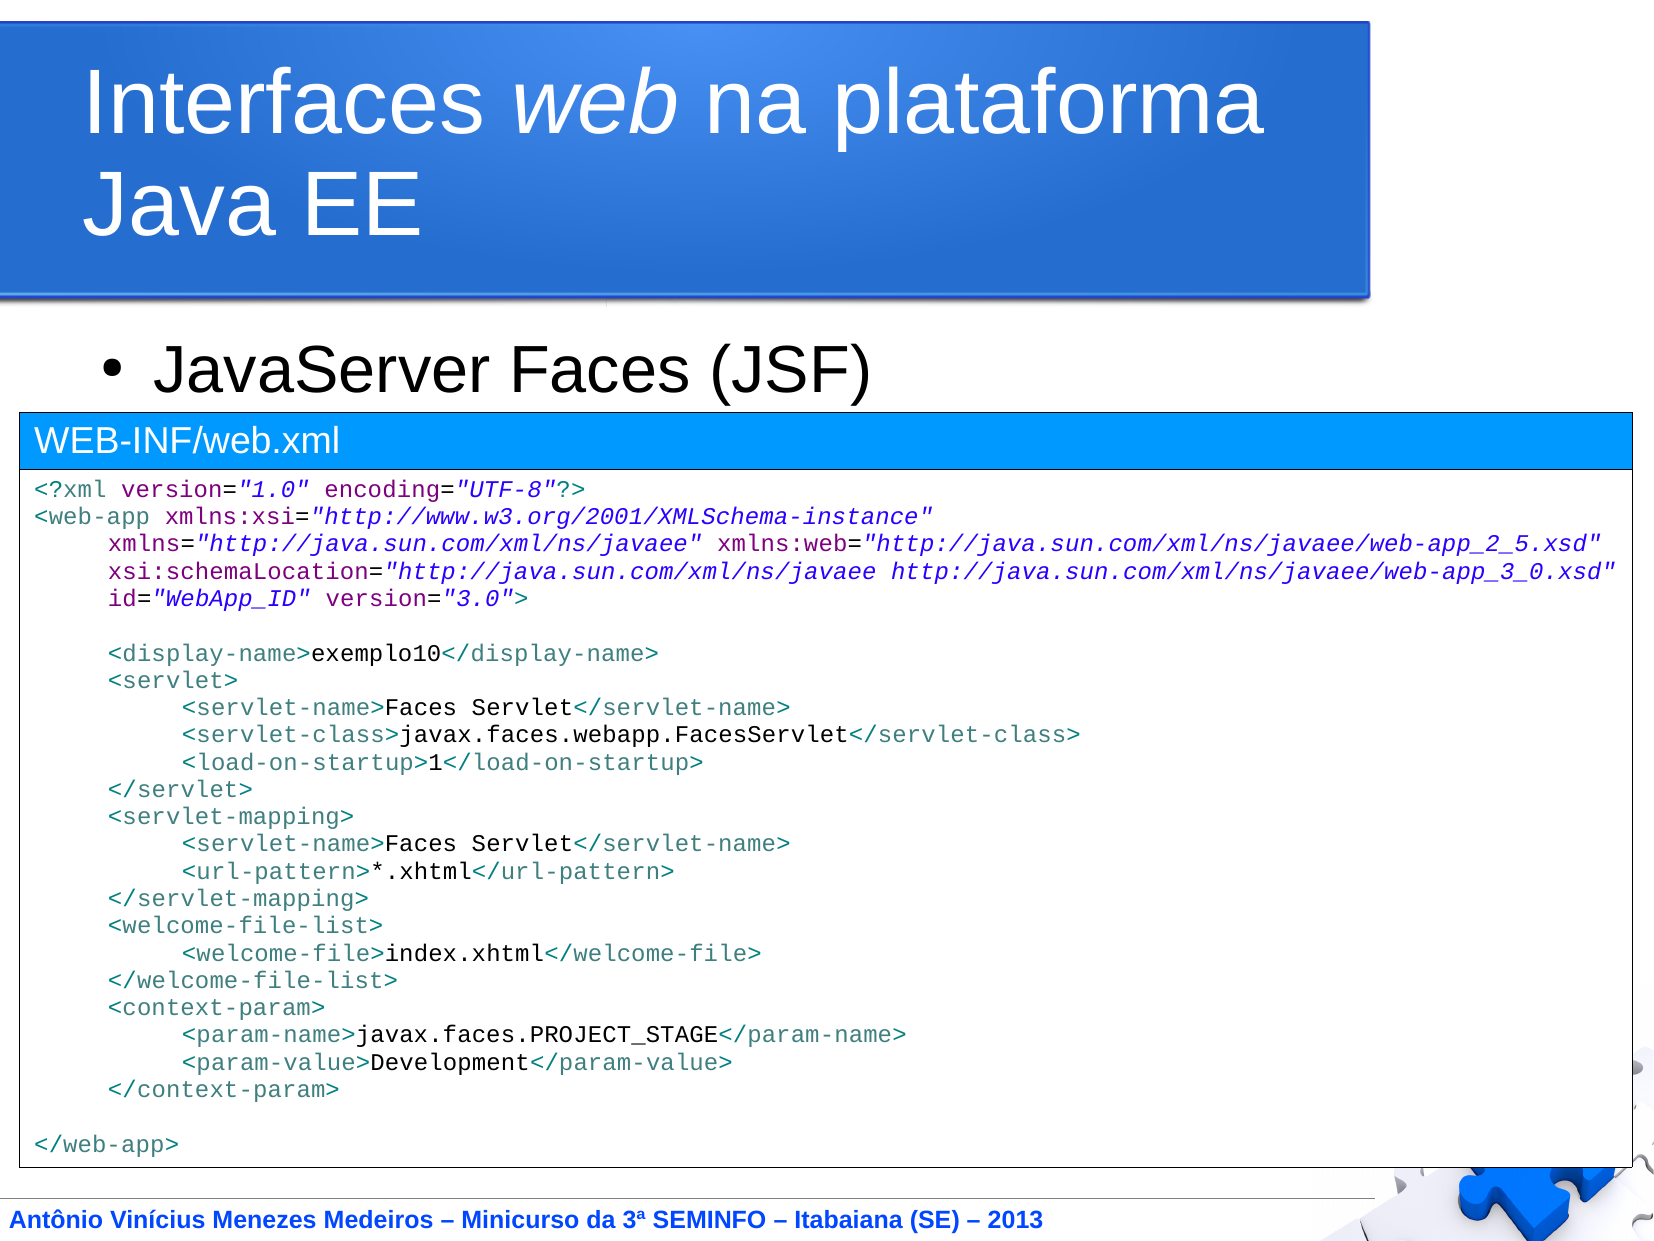

# Interfaces web na plataforma Java EE
JavaServer Faces (JSF)
| WEB-INF/web.xml |
| --- |
| <?xml version="1.0" encoding="UTF-8"?> <web-app xmlns:xsi="http://www.w3.org/2001/XMLSchema-instance" xmlns="http://java.sun.com/xml/ns/javaee" xmlns:web="http://java.sun.com/xml/ns/javaee/web-app\_2\_5.xsd" xsi:schemaLocation="http://java.sun.com/xml/ns/javaee http://java.sun.com/xml/ns/javaee/web-app\_3\_0.xsd" id="WebApp\_ID" version="3.0"> <display-name>exemplo10</display-name> <servlet> <servlet-name>Faces Servlet</servlet-name> <servlet-class>javax.faces.webapp.FacesServlet</servlet-class> <load-on-startup>1</load-on-startup> </servlet> <servlet-mapping> <servlet-name>Faces Servlet</servlet-name> <url-pattern>\*.xhtml</url-pattern> </servlet-mapping> <welcome-file-list> <welcome-file>index.xhtml</welcome-file> </welcome-file-list> <context-param> <param-name>javax.faces.PROJECT\_STAGE</param-name> <param-value>Development</param-value> </context-param> </web-app> |
148